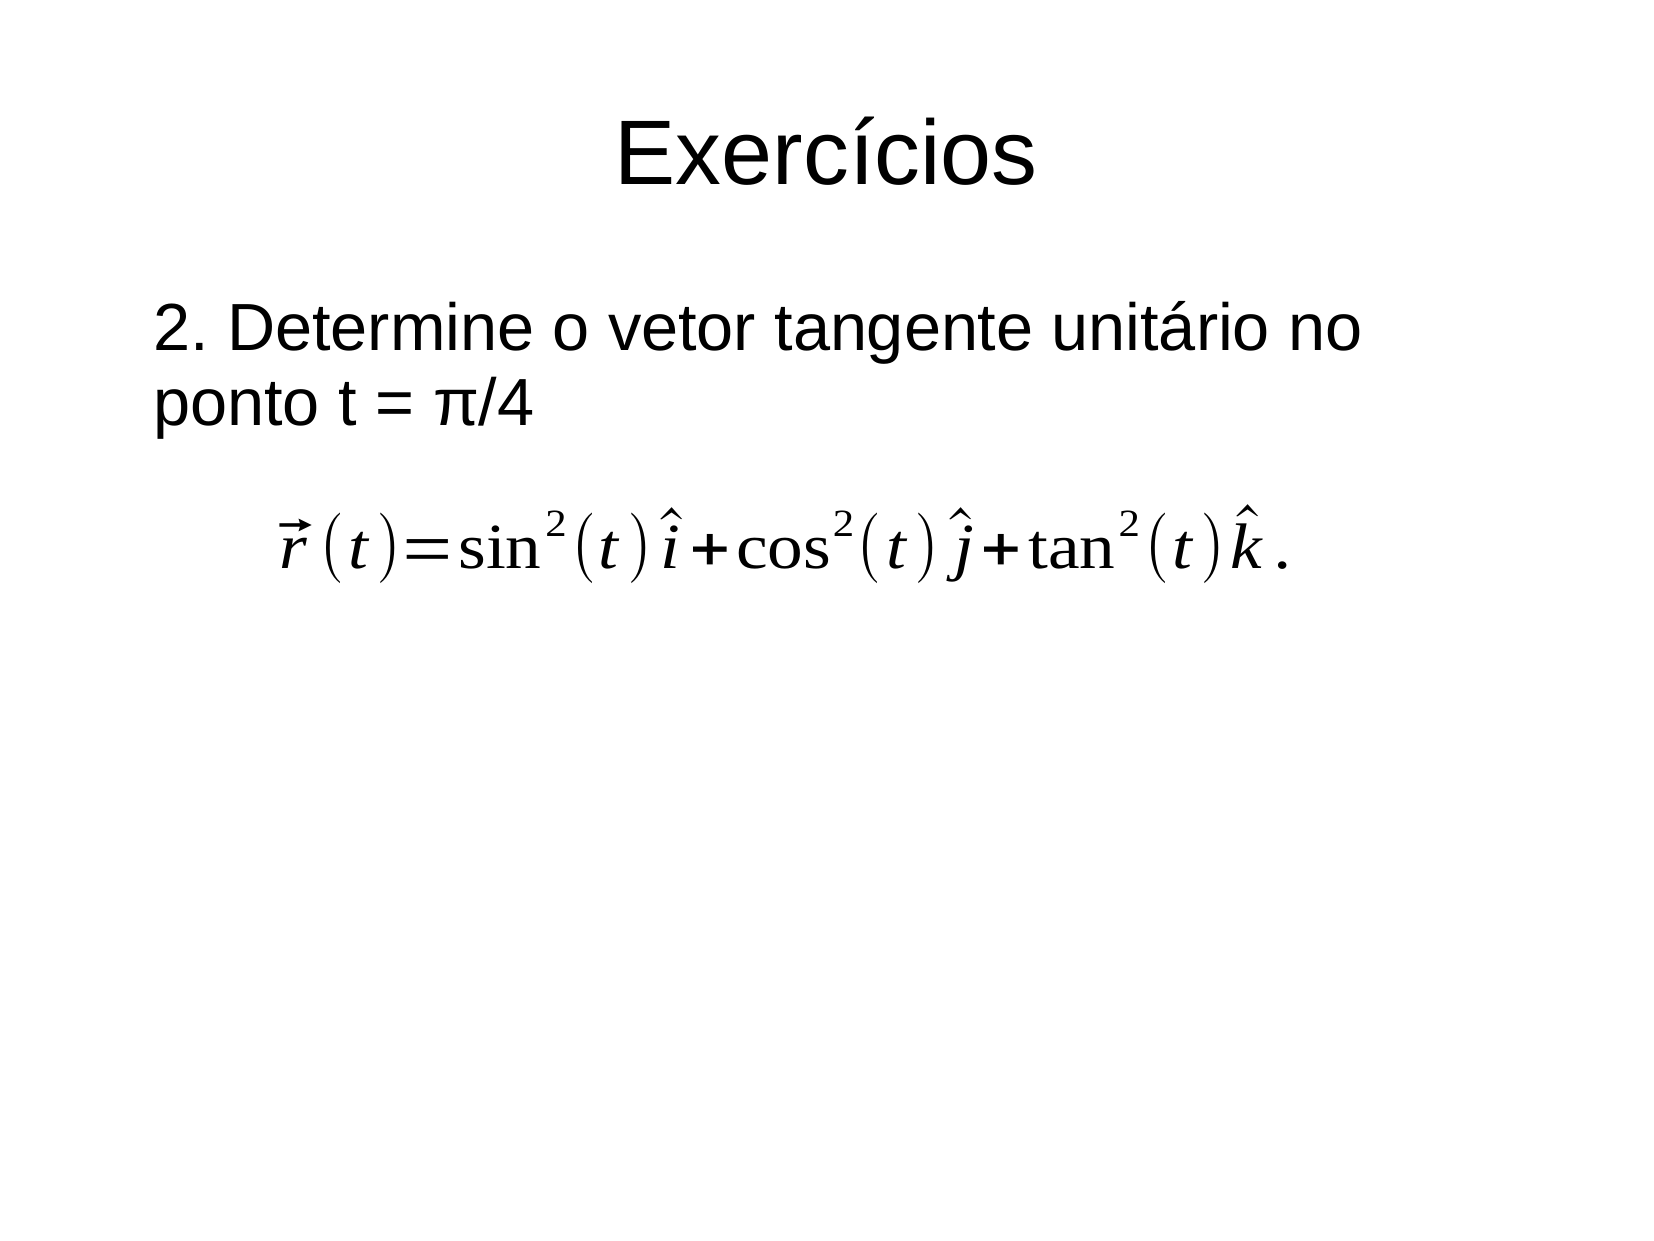

# Exercícios
2. Determine o vetor tangente unitário no ponto t = π/4